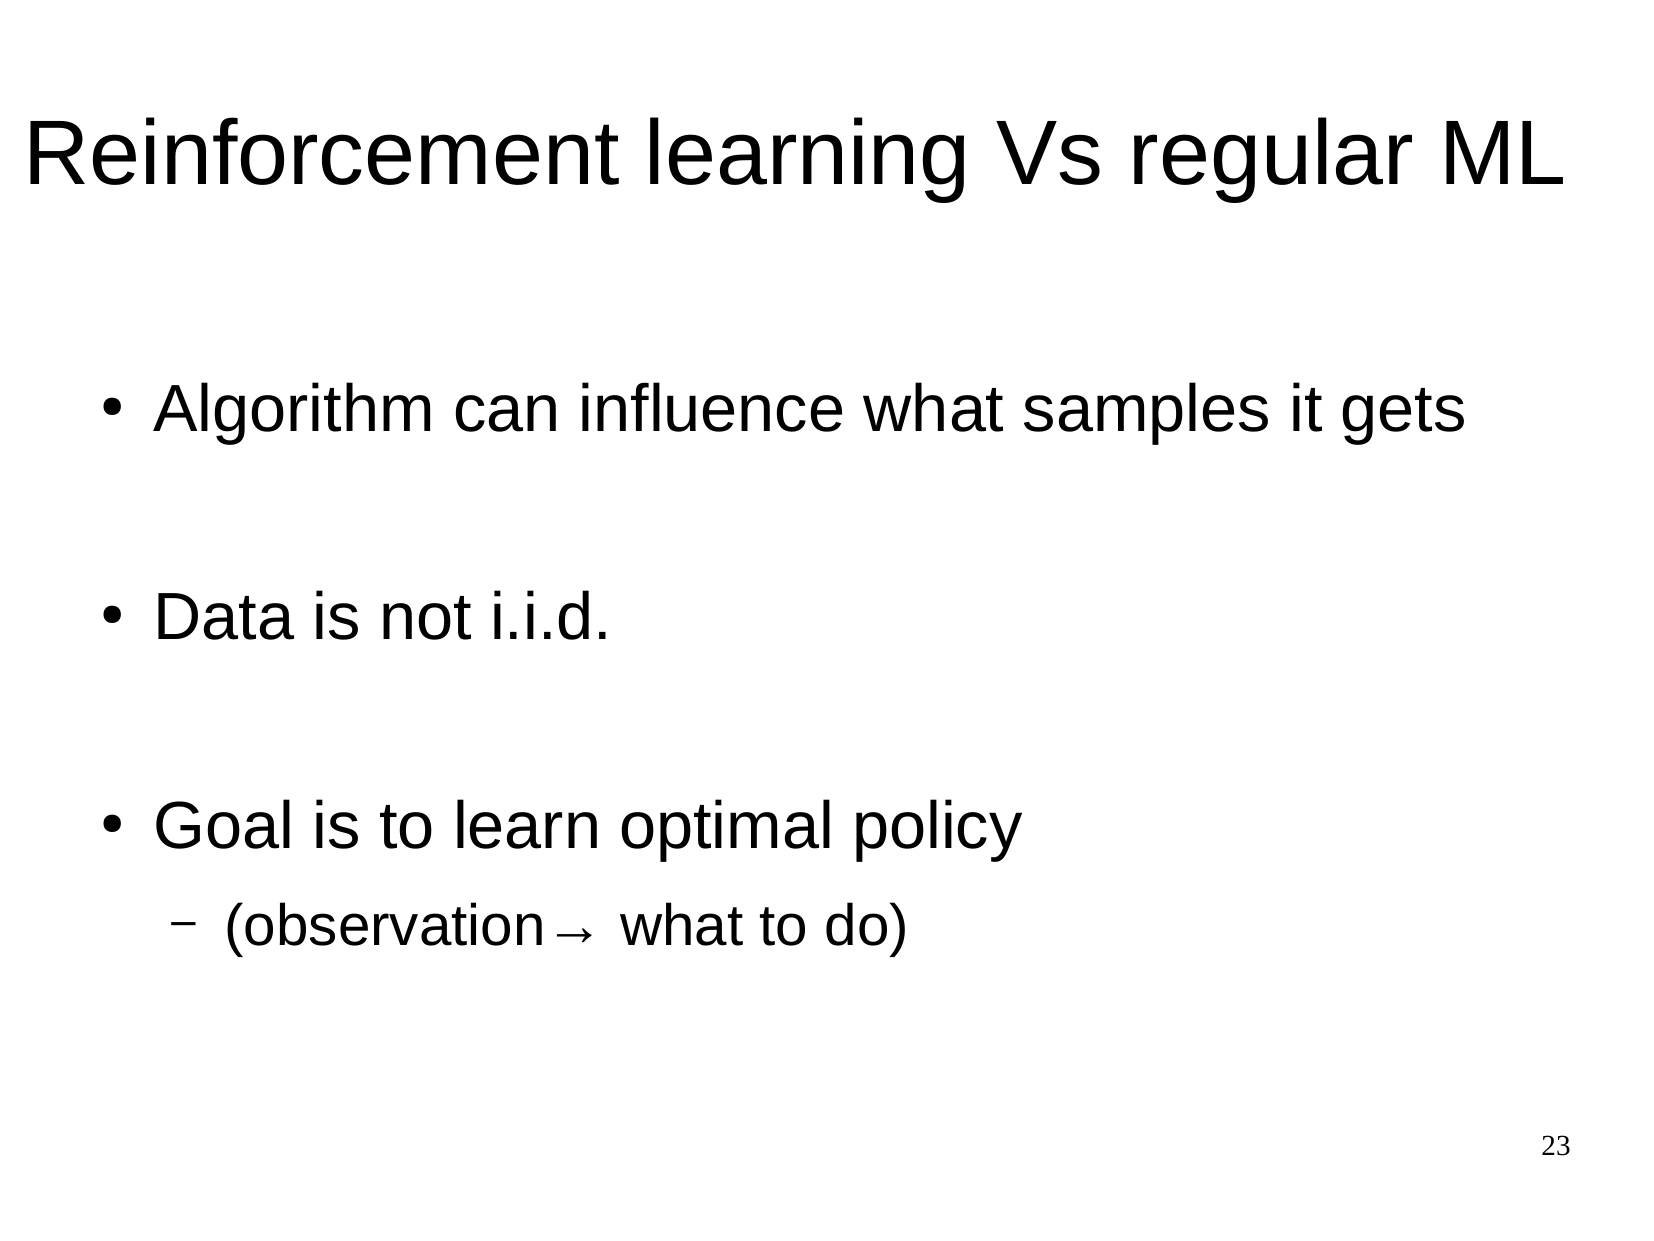

# Reinforcement learning Vs regular ML
Algorithm can influence what samples it gets
Data is not i.i.d.
Goal is to learn optimal policy
(observation→ what to do)
23